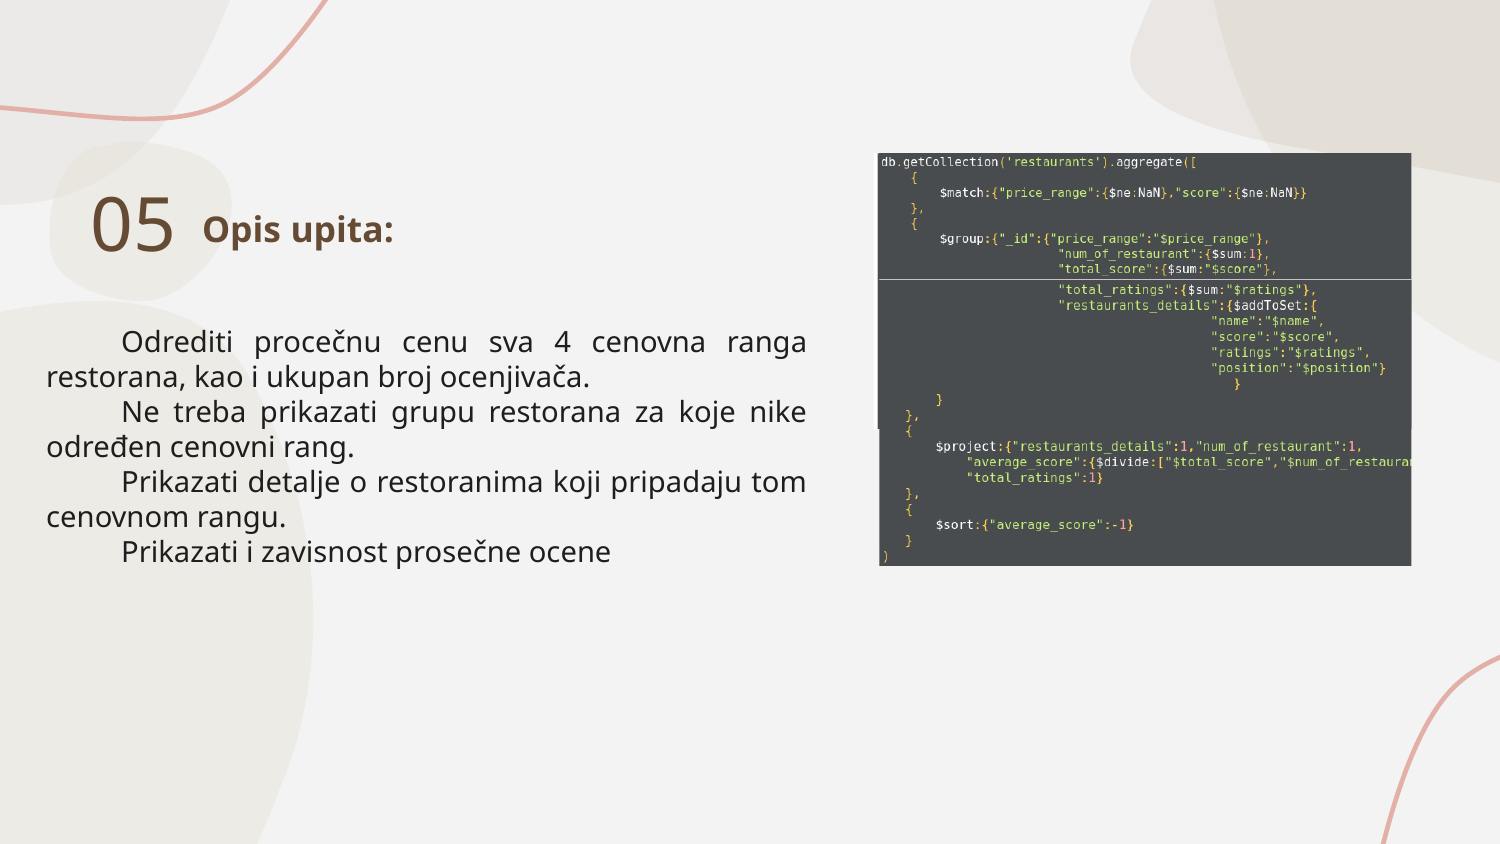

05
Opis upita:
# Odrediti procečnu cenu sva 4 cenovna ranga restorana, kao i ukupan broj ocenjivača.
Ne treba prikazati grupu restorana za koje nike određen cenovni rang.
Prikazati detalje o restoranima koji pripadaju tom cenovnom rangu.
Prikazati i zavisnost prosečne ocene